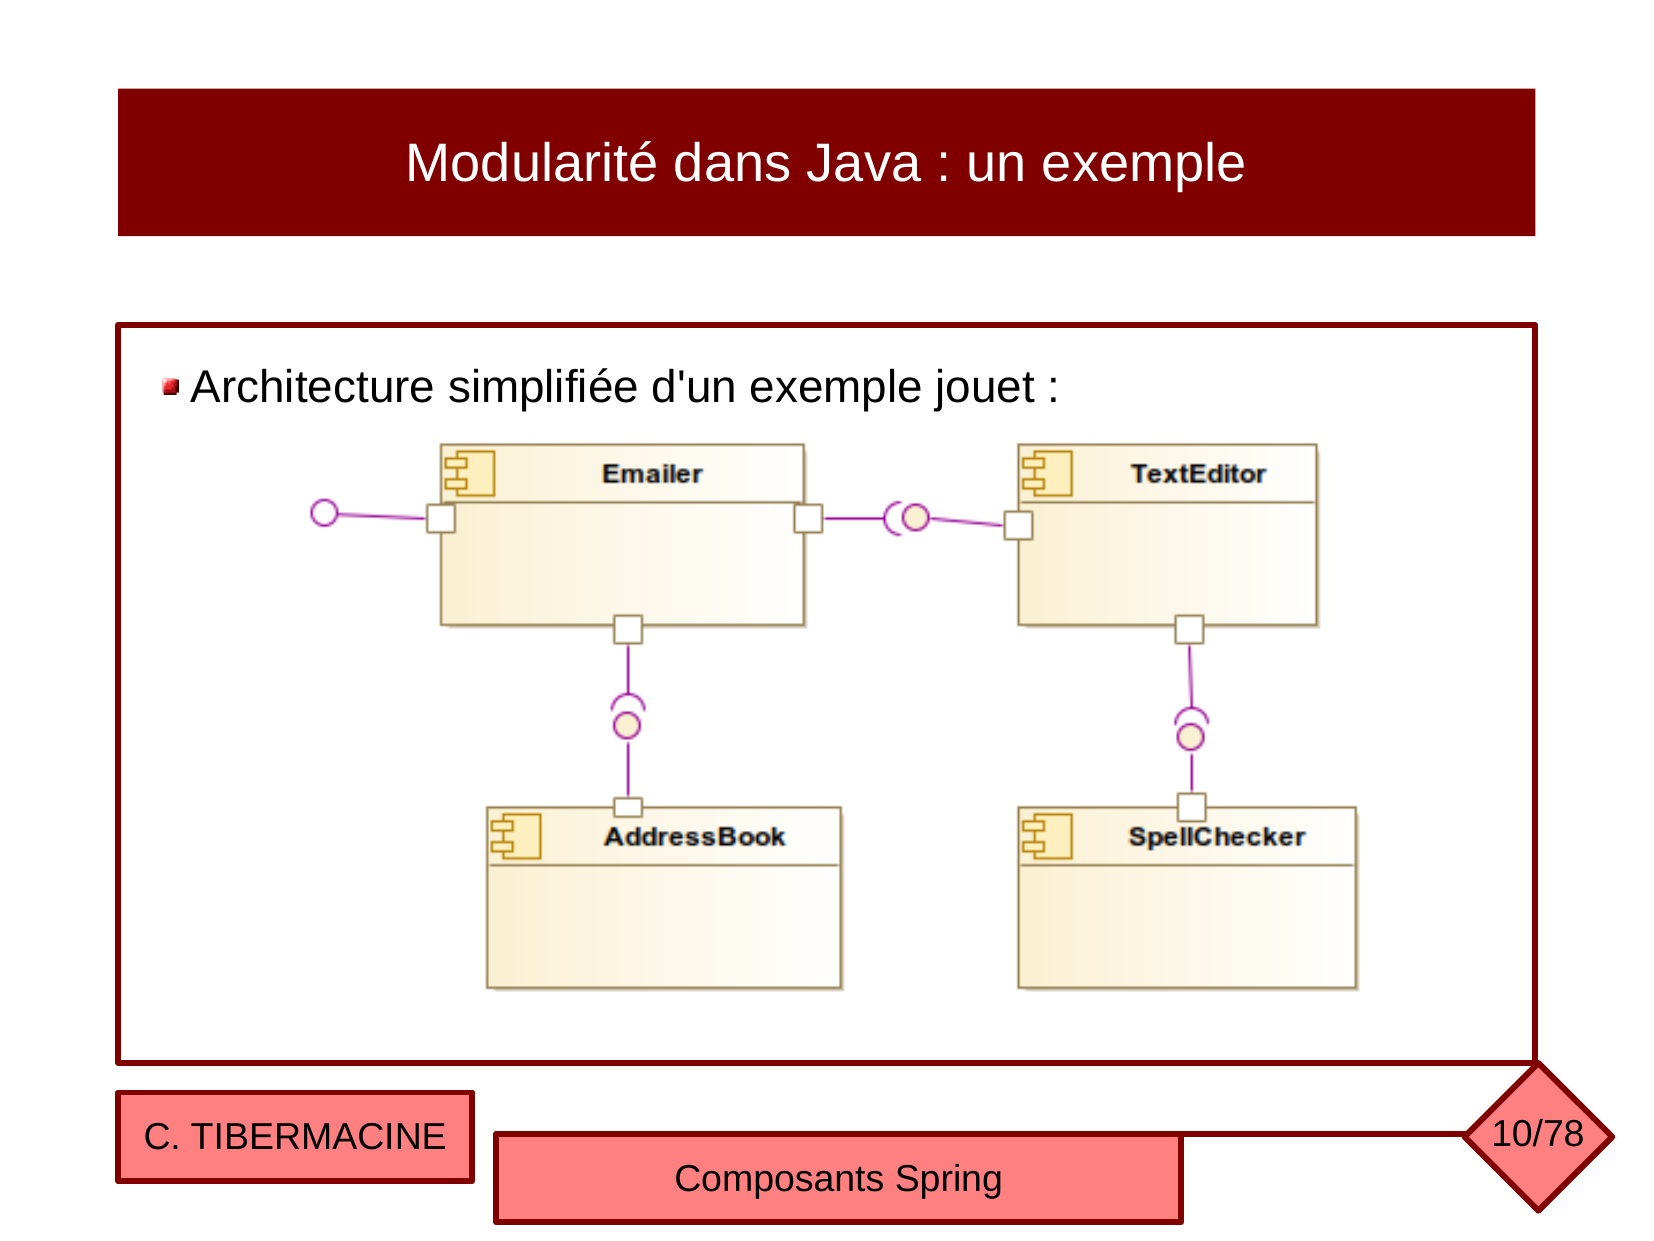

Modularité dans Java : un exemple
 Architecture simplifiée d'un exemple jouet :
C. TIBERMACINE
Composants Spring